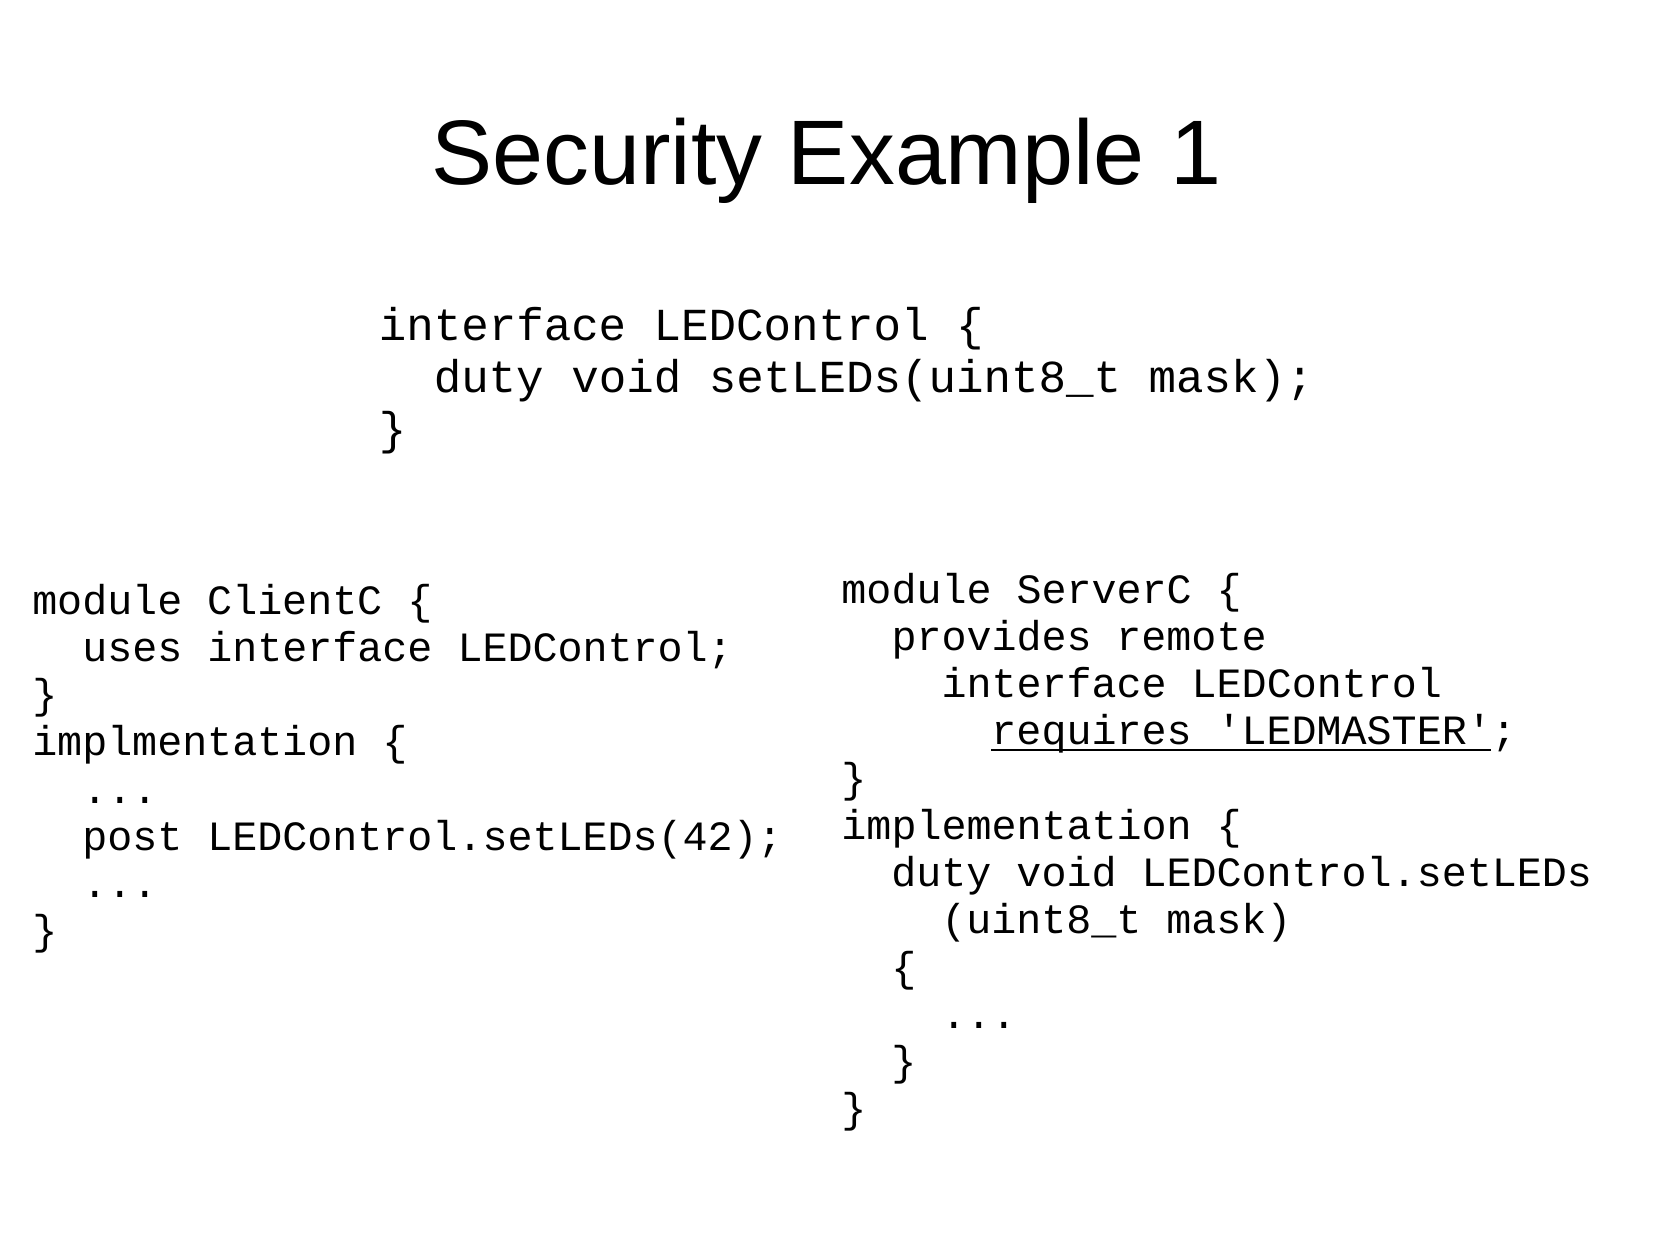

# Security Example 1
interface LEDControl {
 duty void setLEDs(uint8_t mask);
}
module ServerC {
 provides remote
 interface LEDControl
 requires 'LEDMASTER';
}
implementation {
 duty void LEDControl.setLEDs
 (uint8_t mask)
 {
 ...
 }
}
module ClientC {
 uses interface LEDControl;
}
implmentation {
 ...
 post LEDControl.setLEDs(42);
 ...
}